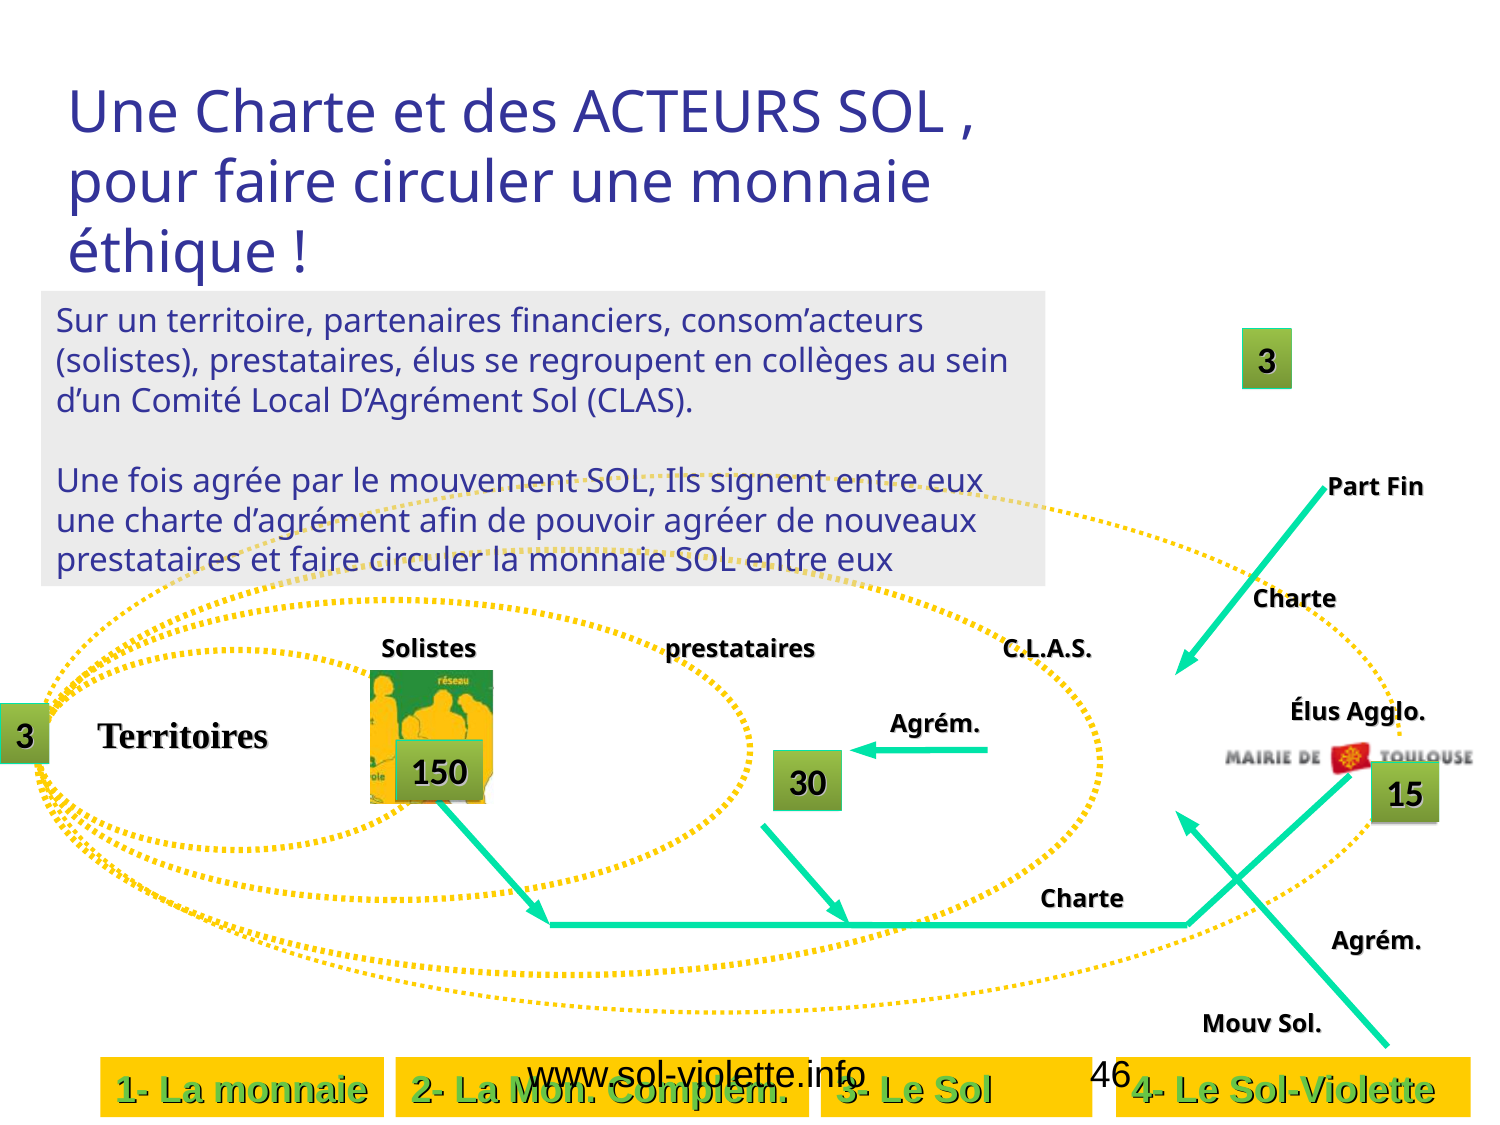

Une Charte et des ACTEURS SOL ,
pour faire circuler une monnaie éthique !
Sur un territoire, partenaires financiers, consom’acteurs (solistes), prestataires, élus se regroupent en collèges au sein d’un Comité Local D’Agrément Sol (CLAS).
Une fois agrée par le mouvement SOL, Ils signent entre eux une charte d’agrément afin de pouvoir agréer de nouveaux prestataires et faire circuler la monnaie SOL entre eux
3
Part Fin
Charte
Solistes
prestataires
C.L.A.S.
Élus Agglo.
Agrém.
3
Territoires
150
30
15
Charte
Agrém.
Mouv Sol.
www.sol-violette.info